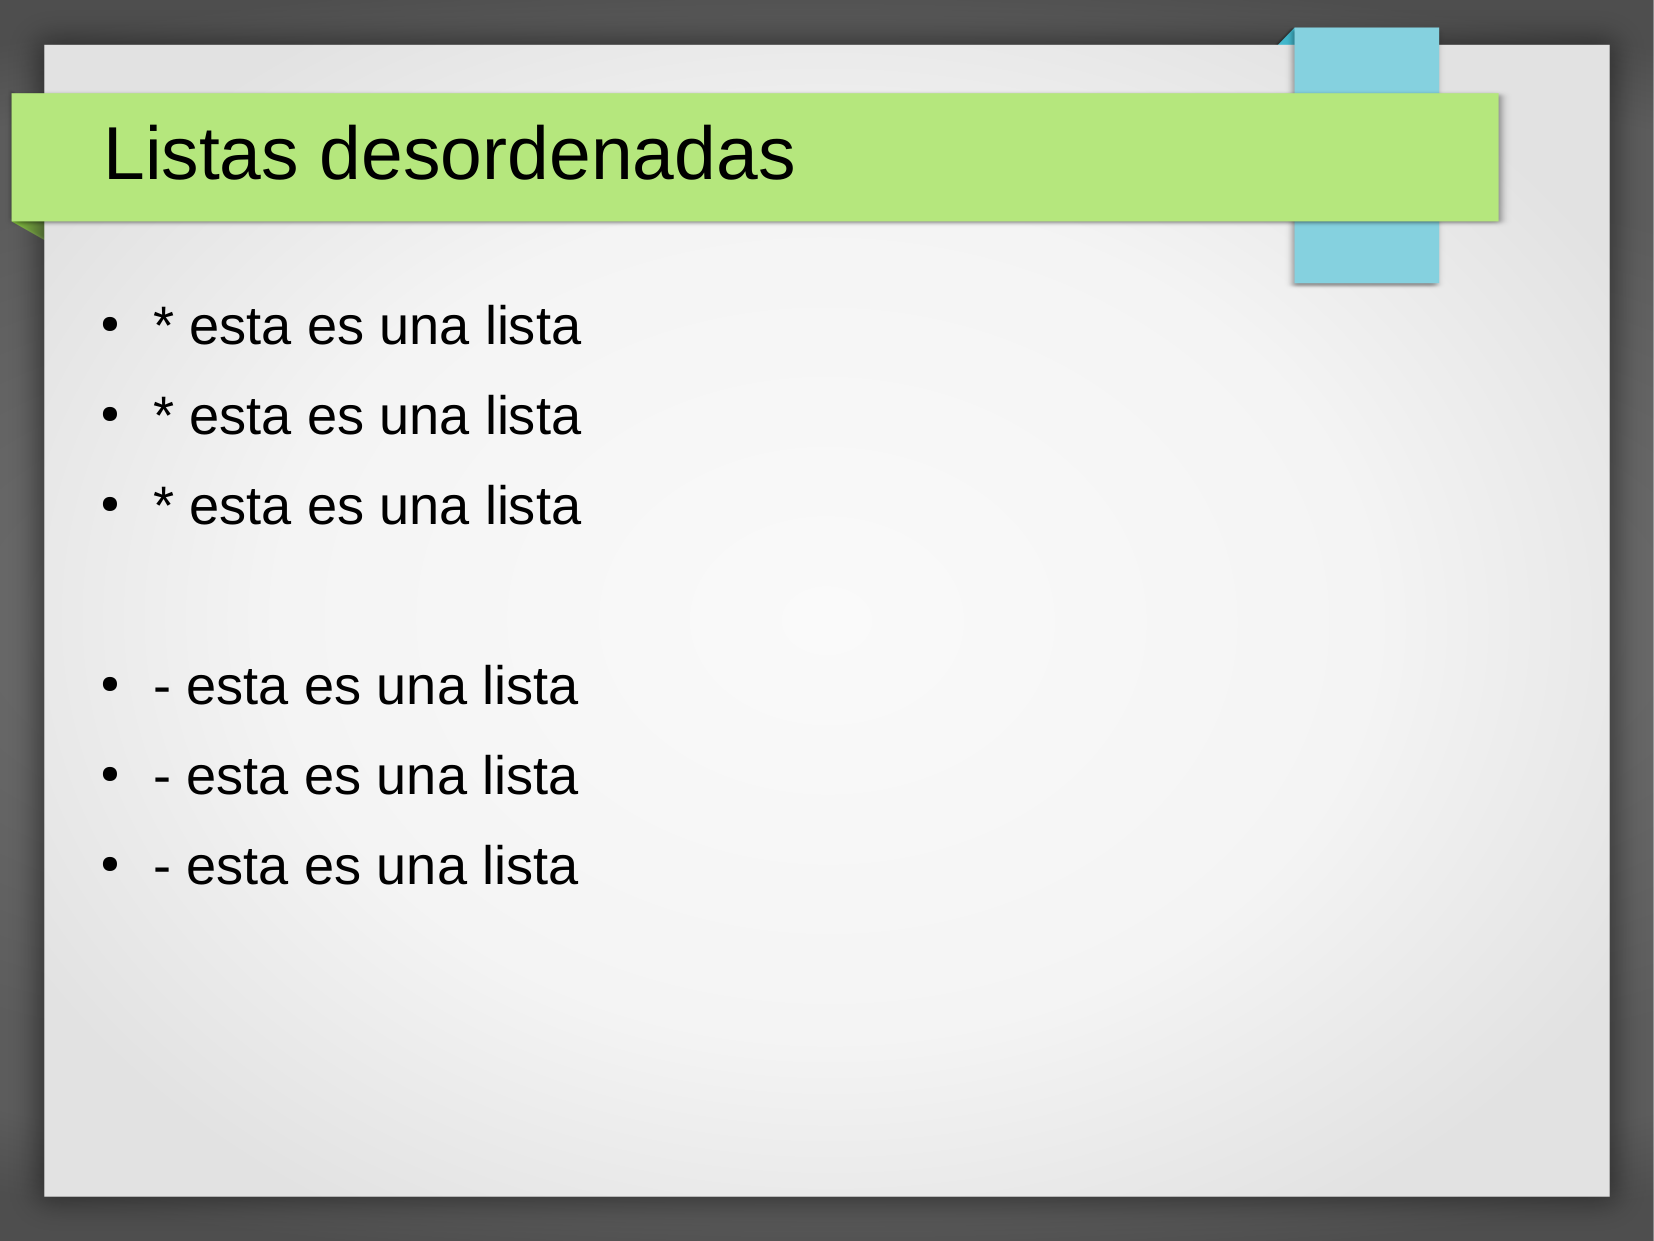

# Listas desordenadas
* esta es una lista
* esta es una lista
* esta es una lista
- esta es una lista
- esta es una lista
- esta es una lista